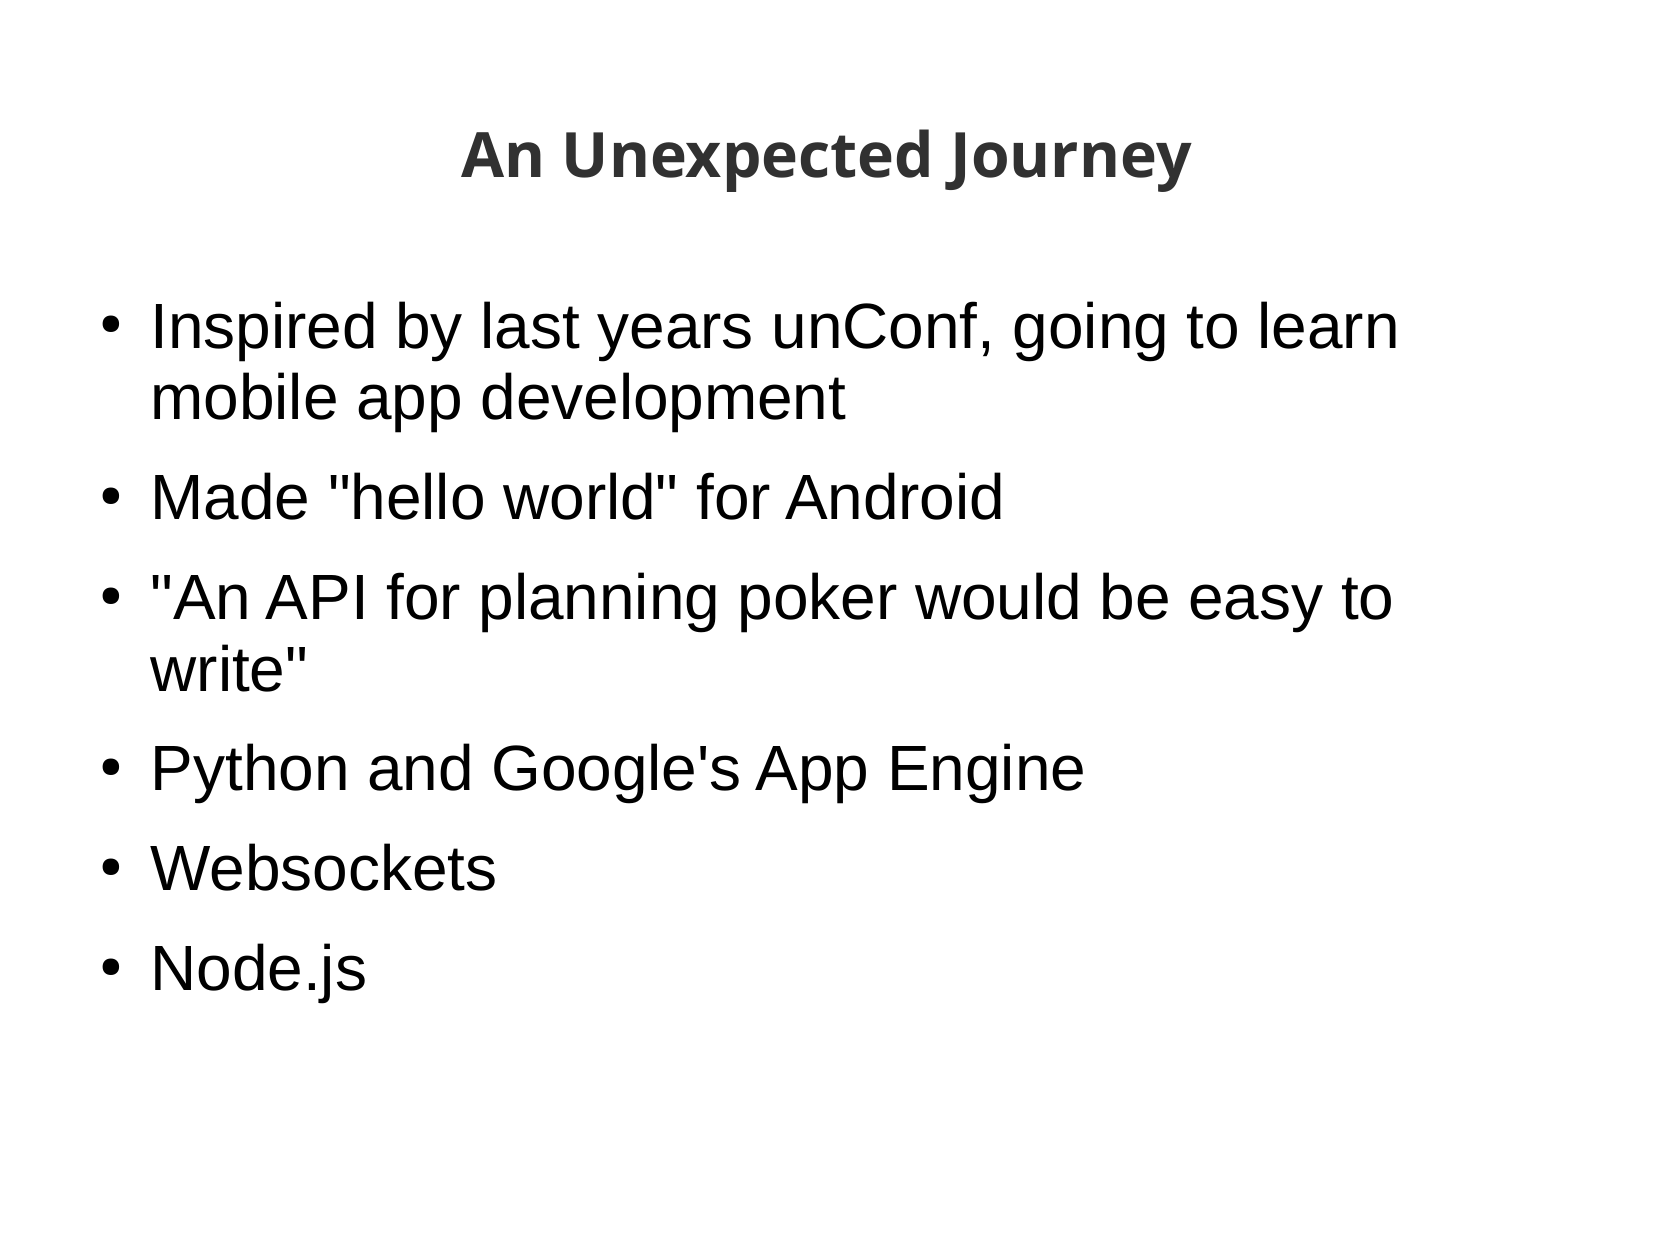

# An Unexpected Journey
Inspired by last years unConf, going to learn mobile app development
Made "hello world" for Android
"An API for planning poker would be easy to write"
Python and Google's App Engine
Websockets
Node.js